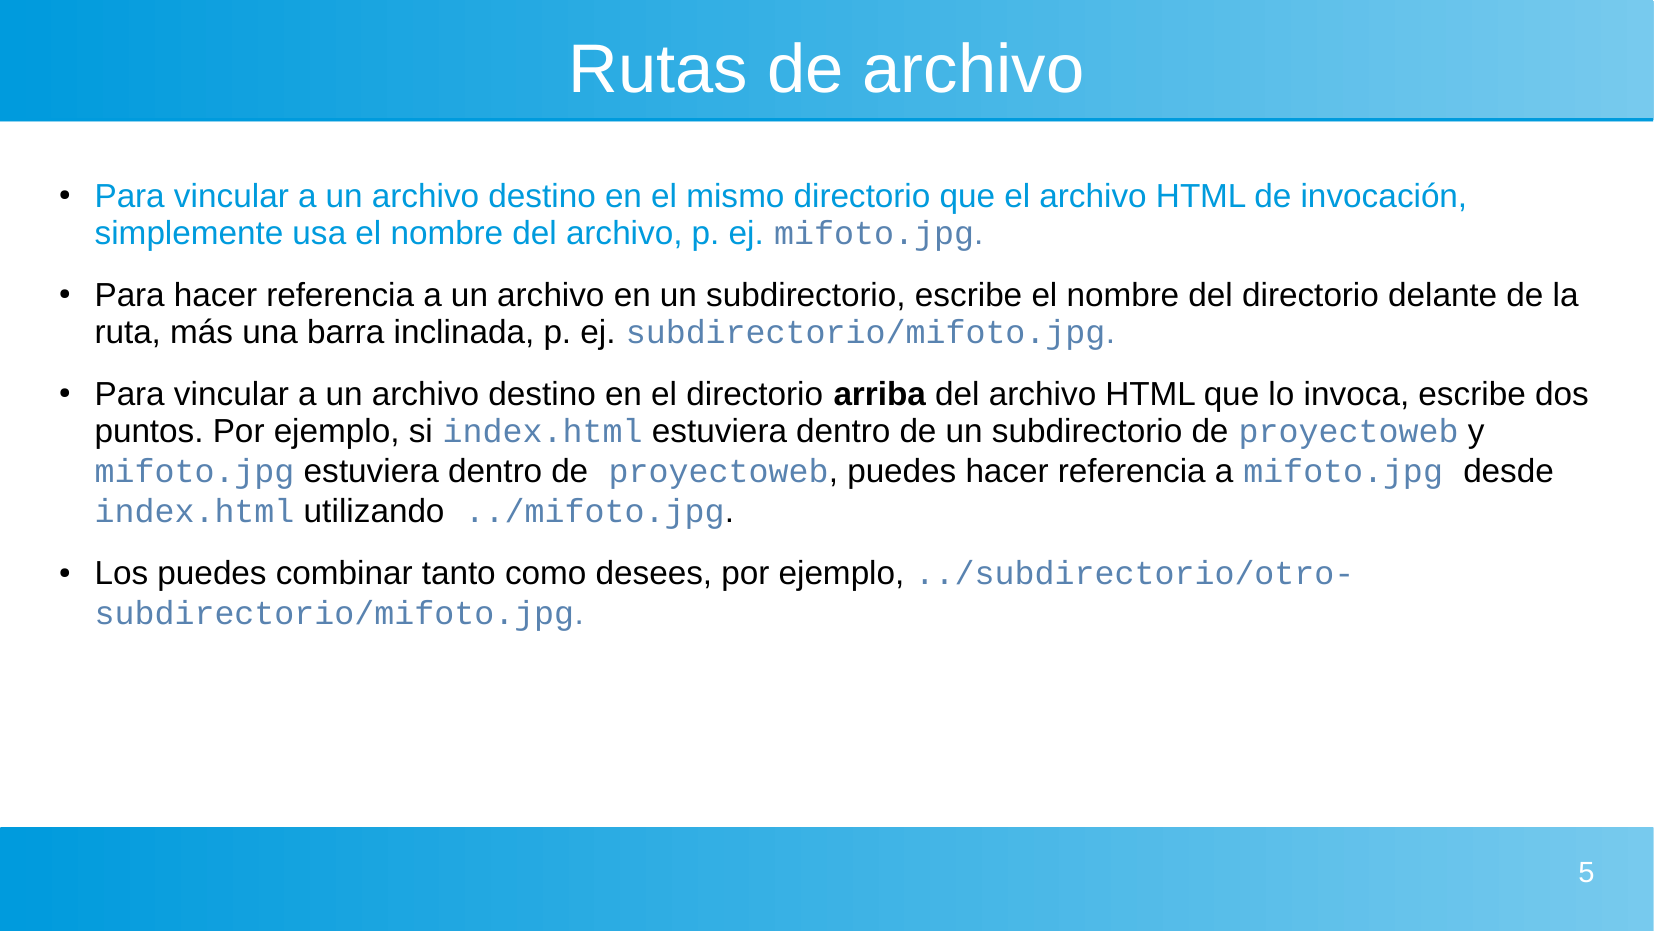

# Rutas de archivo
Para vincular a un archivo destino en el mismo directorio que el archivo HTML de invocación, simplemente usa el nombre del archivo, p. ej. mifoto.jpg.
Para hacer referencia a un archivo en un subdirectorio, escribe el nombre del directorio delante de la ruta, más una barra inclinada, p. ej. subdirectorio/mifoto.jpg.
Para vincular a un archivo destino en el directorio arriba del archivo HTML que lo invoca, escribe dos puntos. Por ejemplo, si index.html estuviera dentro de un subdirectorio de proyectoweb y mifoto.jpg estuviera dentro de proyectoweb, puedes hacer referencia a mifoto.jpg desde index.html utilizando ../mifoto.jpg.
Los puedes combinar tanto como desees, por ejemplo, ../subdirectorio/otro-subdirectorio/mifoto.jpg.
5